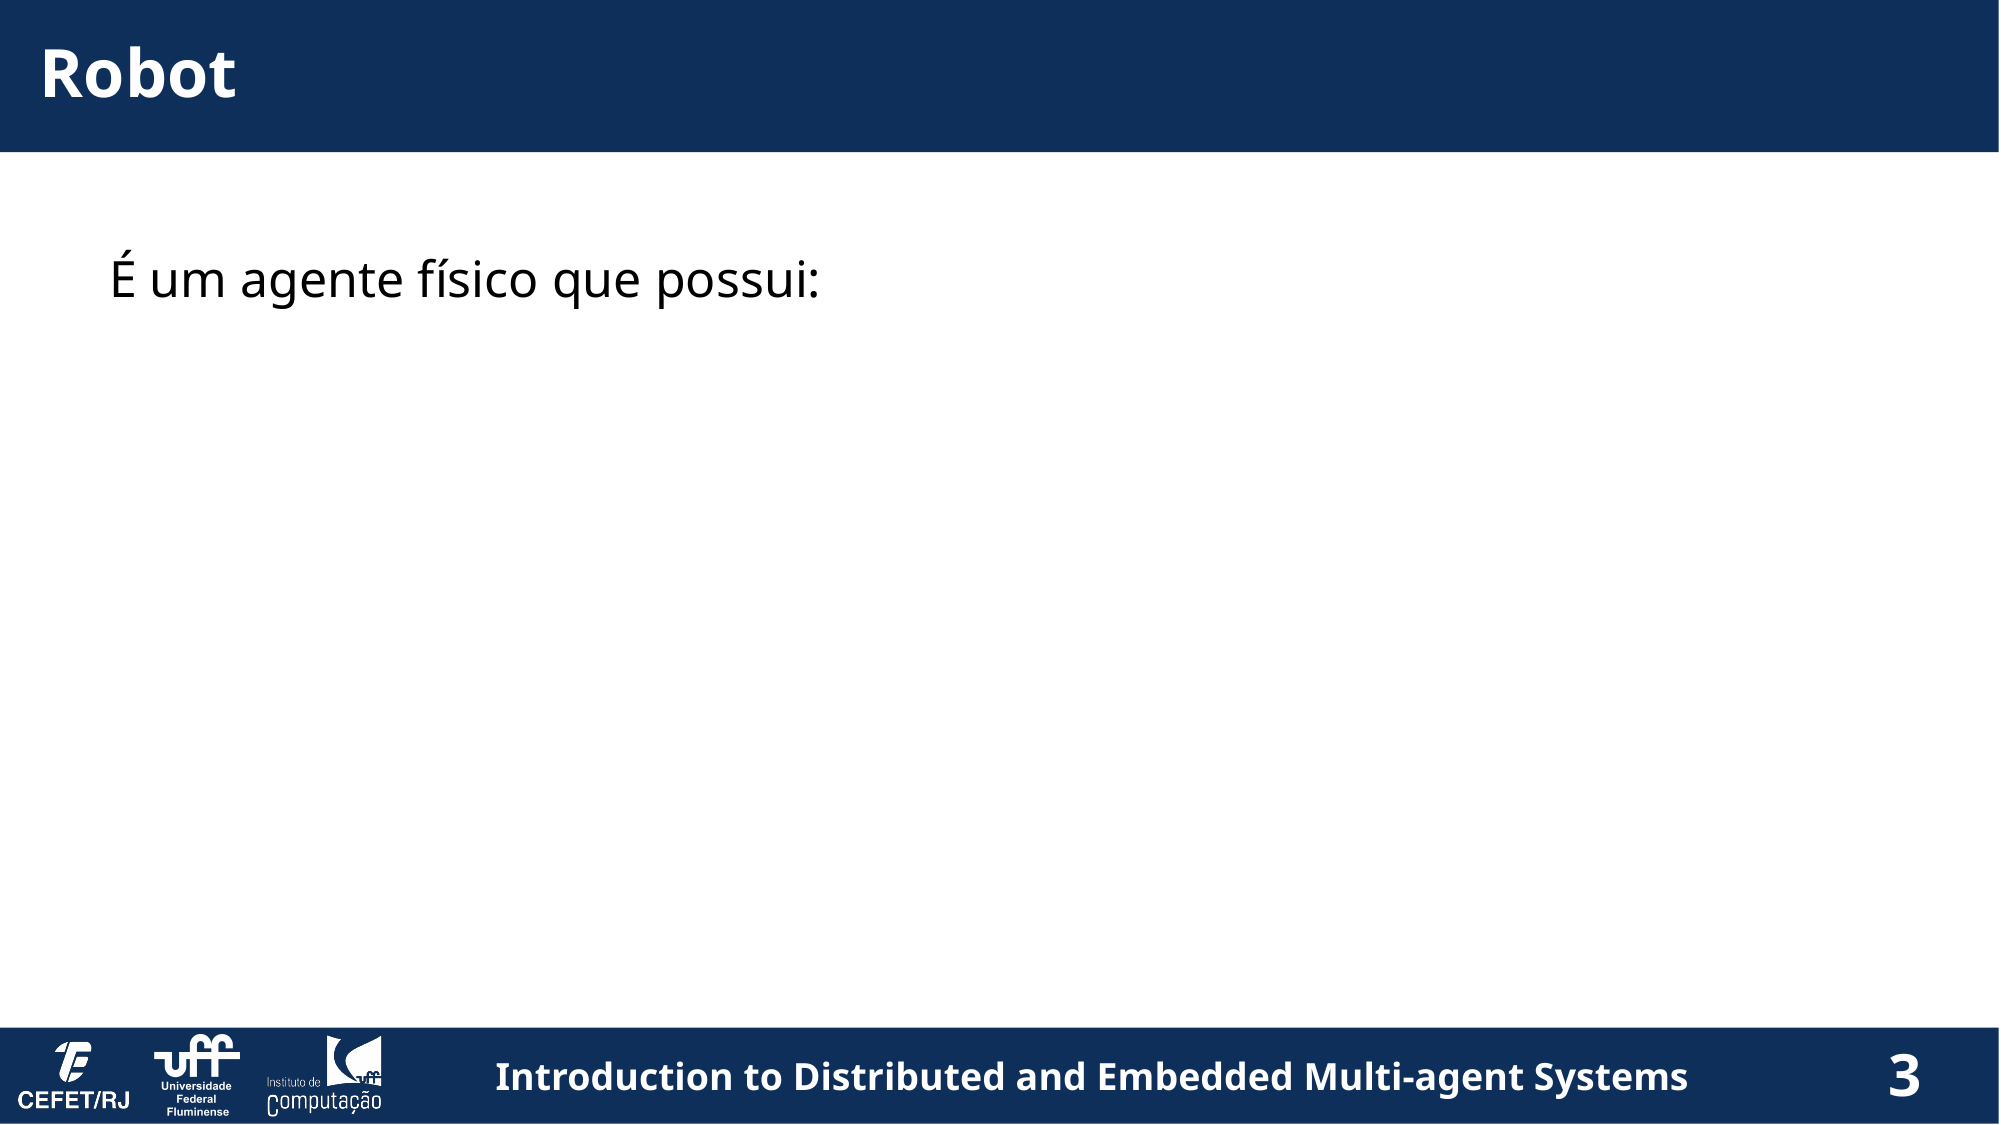

Robot
É um agente físico que possui: